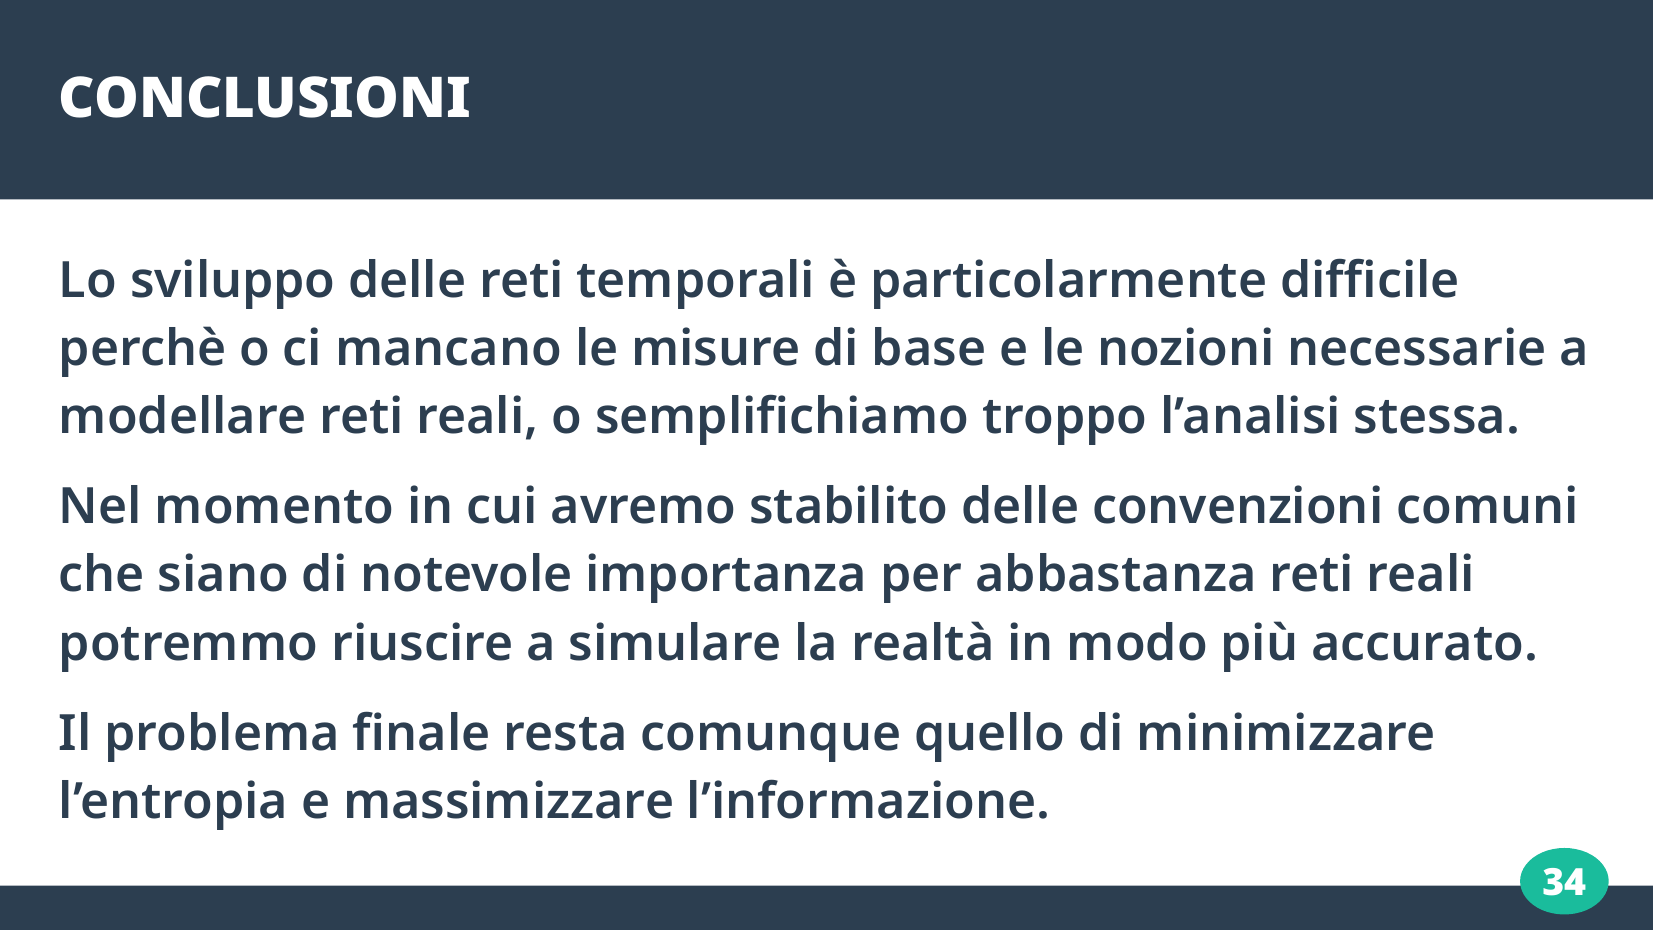

# CONCLUSIONI
Lo sviluppo delle reti temporali è particolarmente difficile perchè o ci mancano le misure di base e le nozioni necessarie a modellare reti reali, o semplifichiamo troppo l’analisi stessa.
Nel momento in cui avremo stabilito delle convenzioni comuni che siano di notevole importanza per abbastanza reti reali potremmo riuscire a simulare la realtà in modo più accurato.
Il problema finale resta comunque quello di minimizzare l’entropia e massimizzare l’informazione.
34